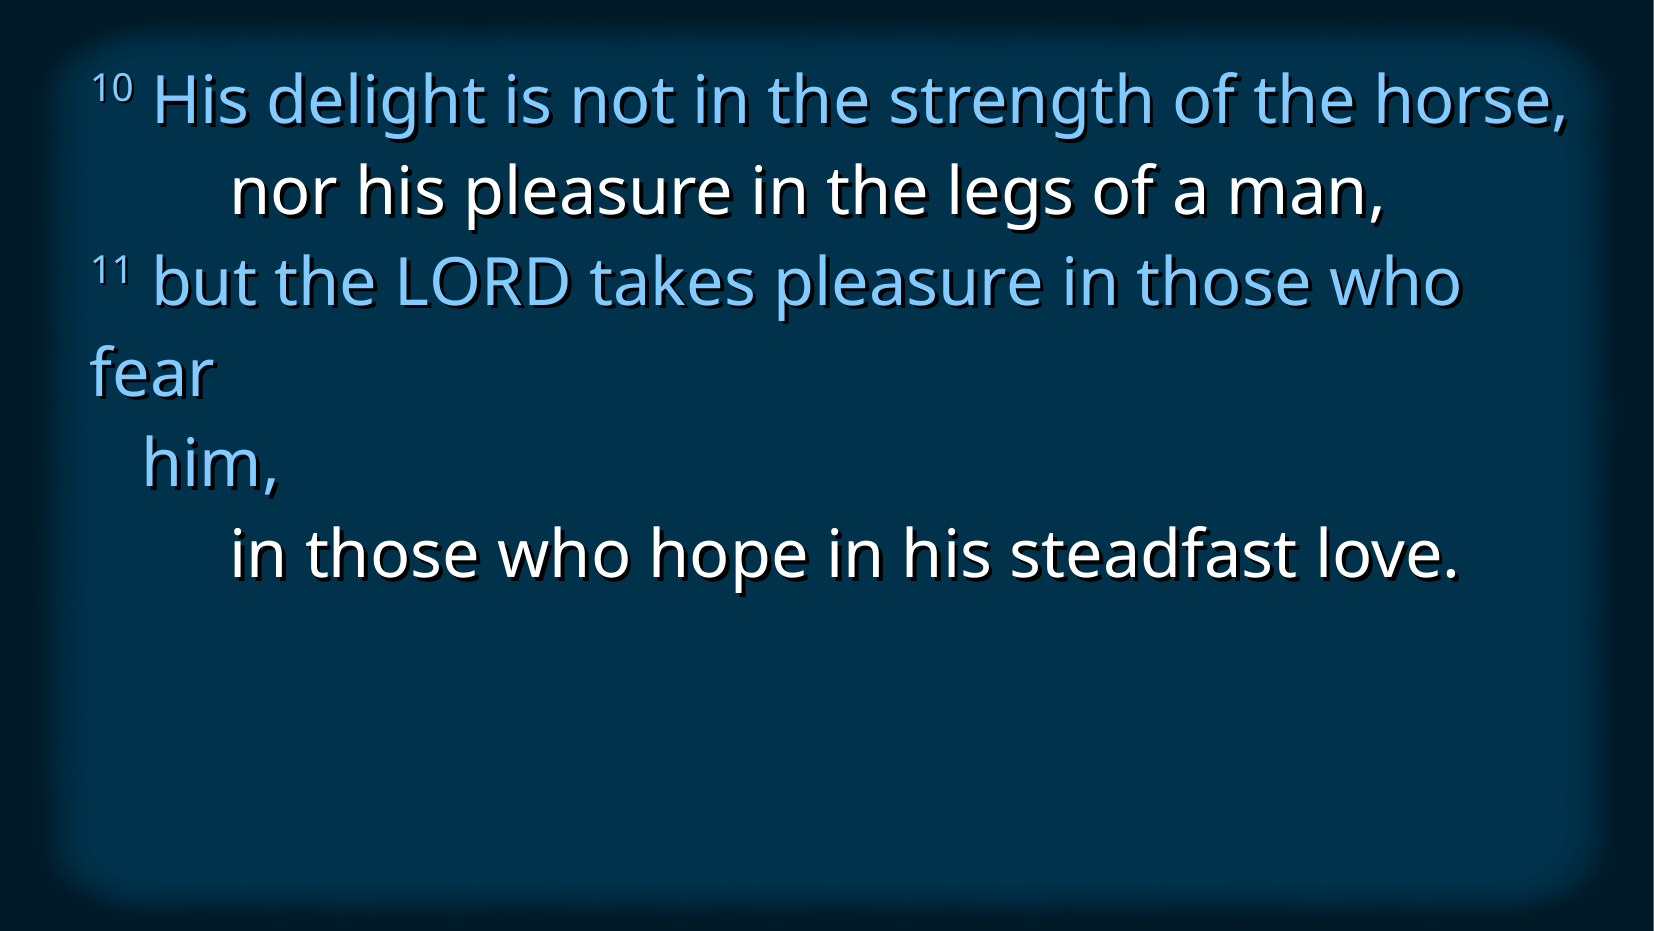

10 His delight is not in the strength of the horse,
 nor his pleasure in the legs of a man,
11 but the LORD takes pleasure in those who fear
 him,
 in those who hope in his steadfast love.